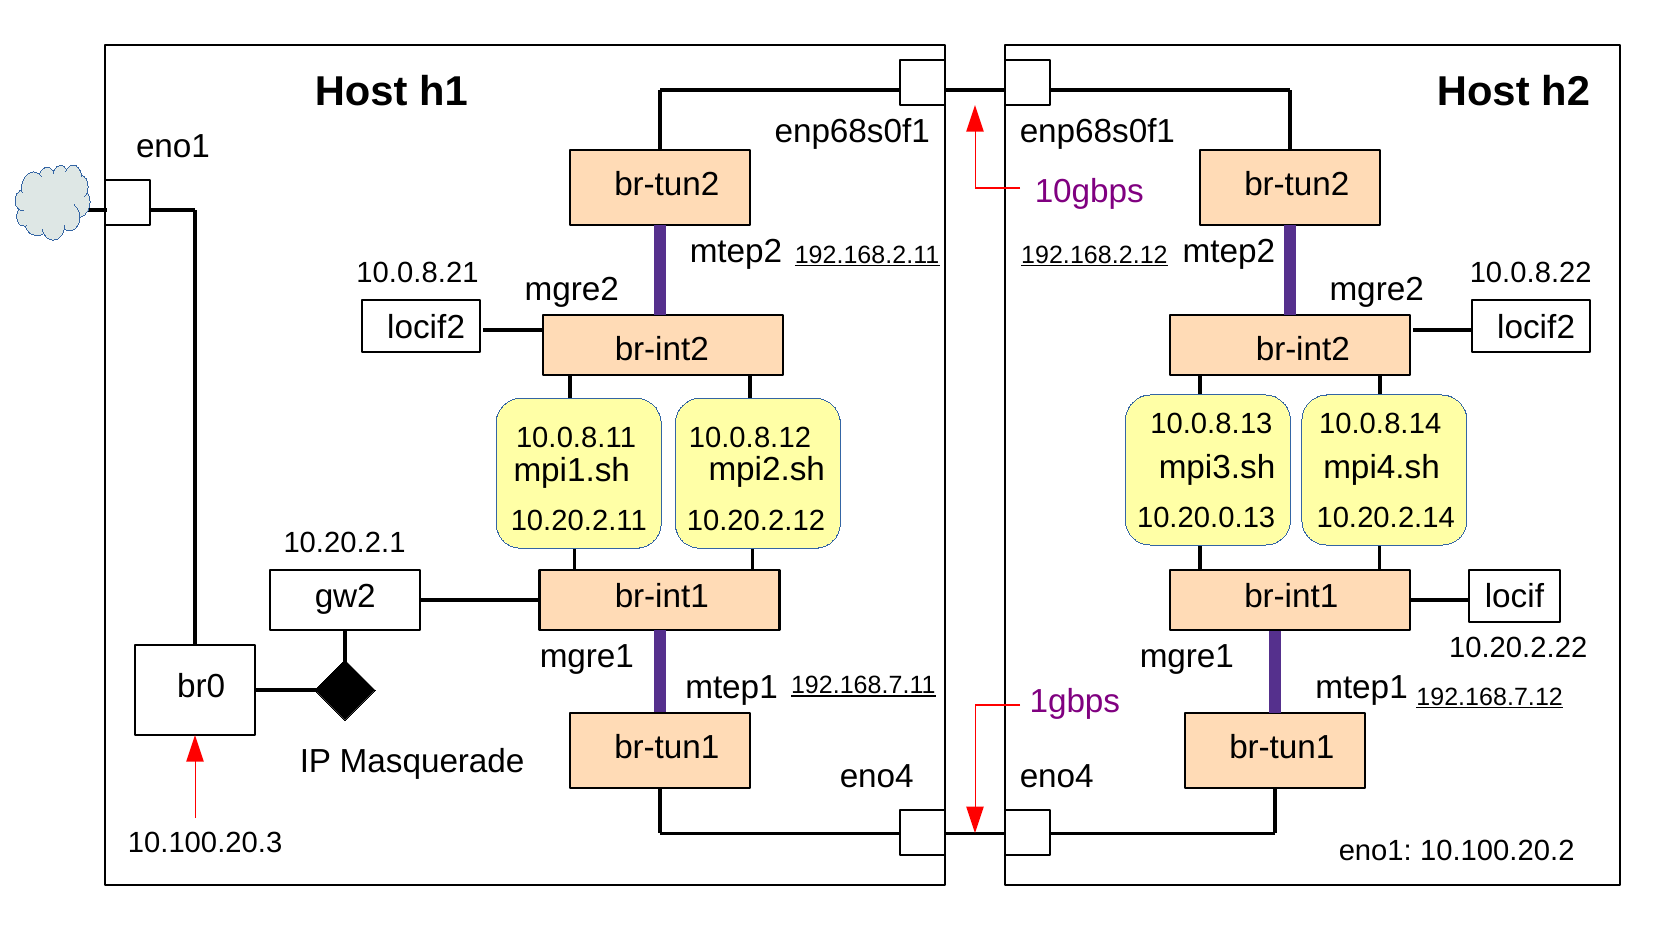

Host h1
Host h2
enp68s0f1
enp68s0f1
eno1
br-tun2
br-tun2
10gbps
mtep2
mtep2
192.168.2.11
192.168.2.12
10.0.8.21
10.0.8.22
mgre2
mgre2
locif2
locif2
br-int2
br-int2
10.0.8.13
10.0.8.14
10.0.8.11
10.0.8.12
mpi3.sh
mpi4.sh
mpi2.sh
mpi1.sh
10.20.0.13
10.20.2.14
10.20.2.11
10.20.2.12
10.20.2.1
gw2
br-int1
br-int1
locif
10.20.2.22
mgre1
mgre1
br0
mtep1
mtep1
192.168.7.11
1gbps
192.168.7.12
br-tun1
br-tun1
IP Masquerade
eno4
eno4
10.100.20.3
eno1: 10.100.20.2